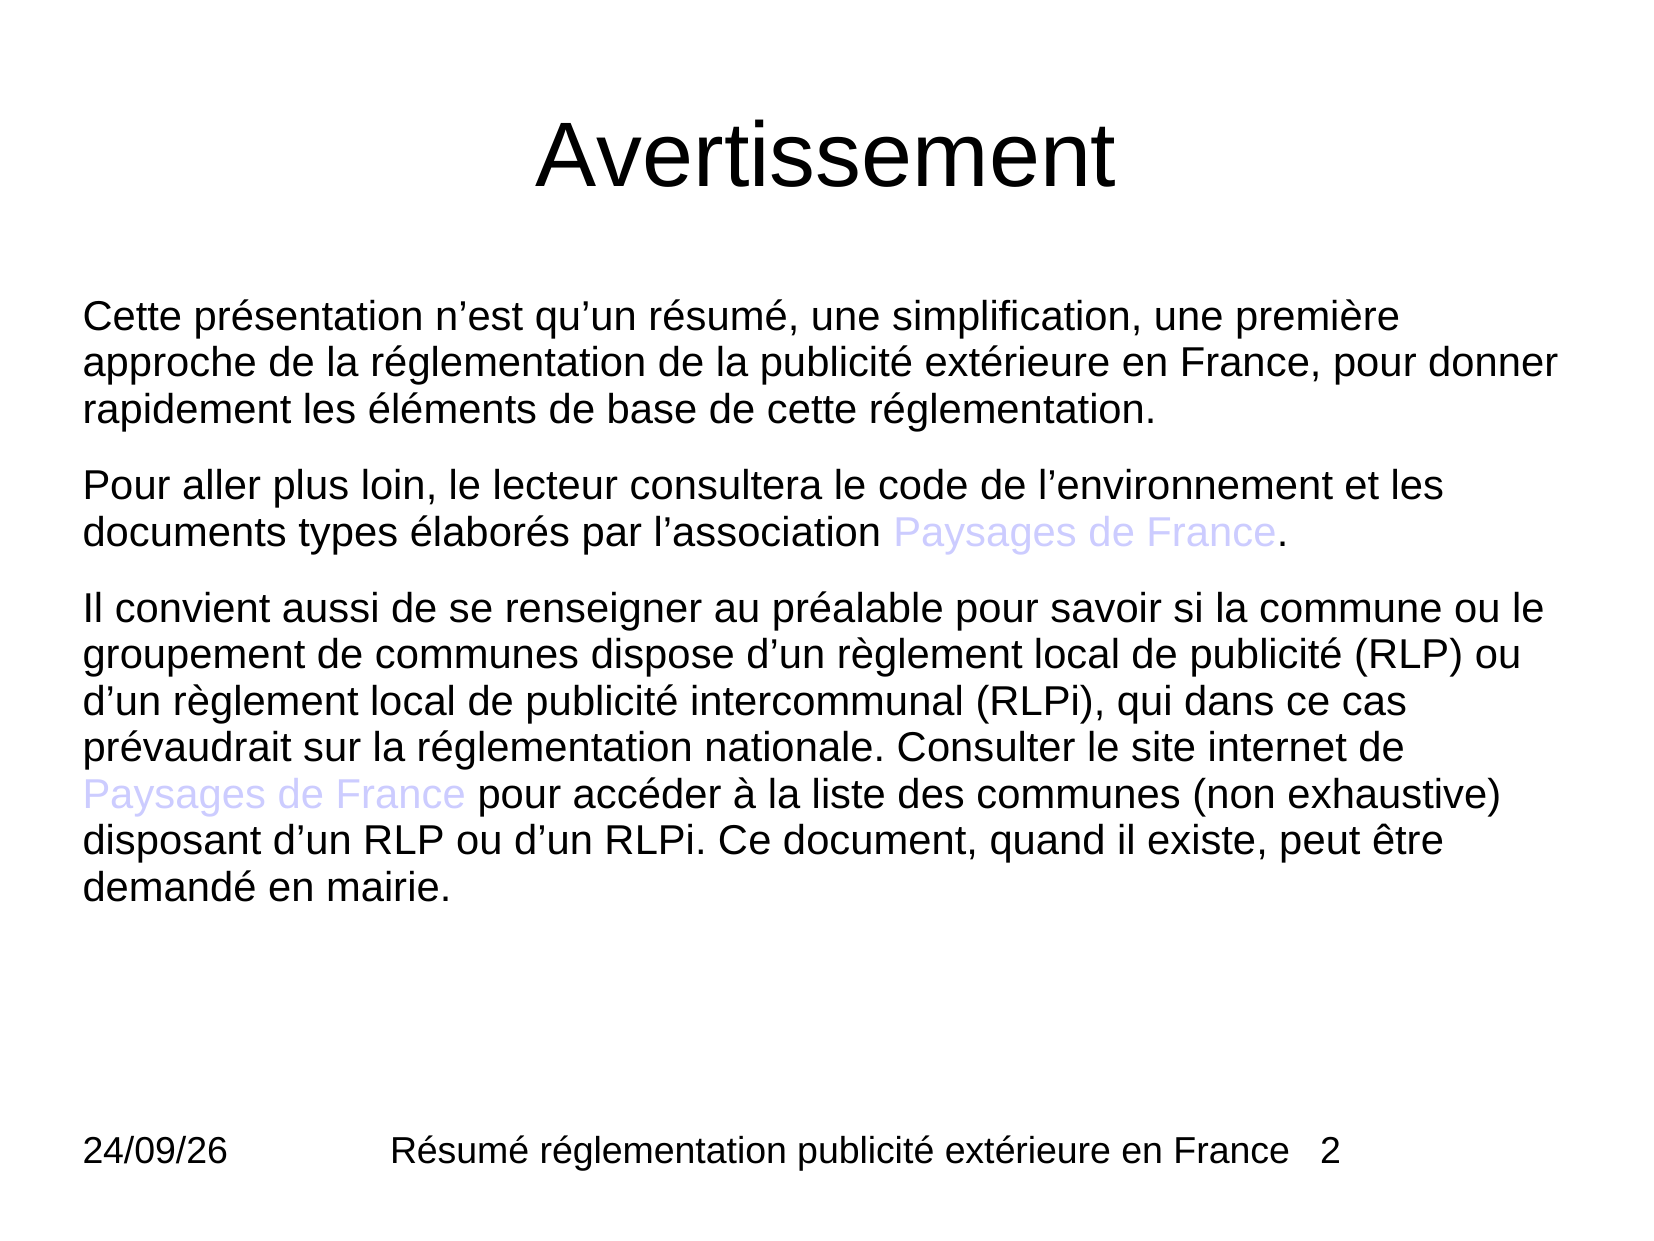

# Avertissement
Cette présentation n’est qu’un résumé, une simplification, une première approche de la réglementation de la publicité extérieure en France, pour donner rapidement les éléments de base de cette réglementation.
Pour aller plus loin, le lecteur consultera le code de l’environnement et les documents types élaborés par l’association Paysages de France.
Il convient aussi de se renseigner au préalable pour savoir si la commune ou le groupement de communes dispose d’un règlement local de publicité (RLP) ou d’un règlement local de publicité intercommunal (RLPi), qui dans ce cas prévaudrait sur la réglementation nationale. Consulter le site internet de Paysages de France pour accéder à la liste des communes (non exhaustive) disposant d’un RLP ou d’un RLPi. Ce document, quand il existe, peut être demandé en mairie.
Résumé réglementation publicité extérieure en France
2